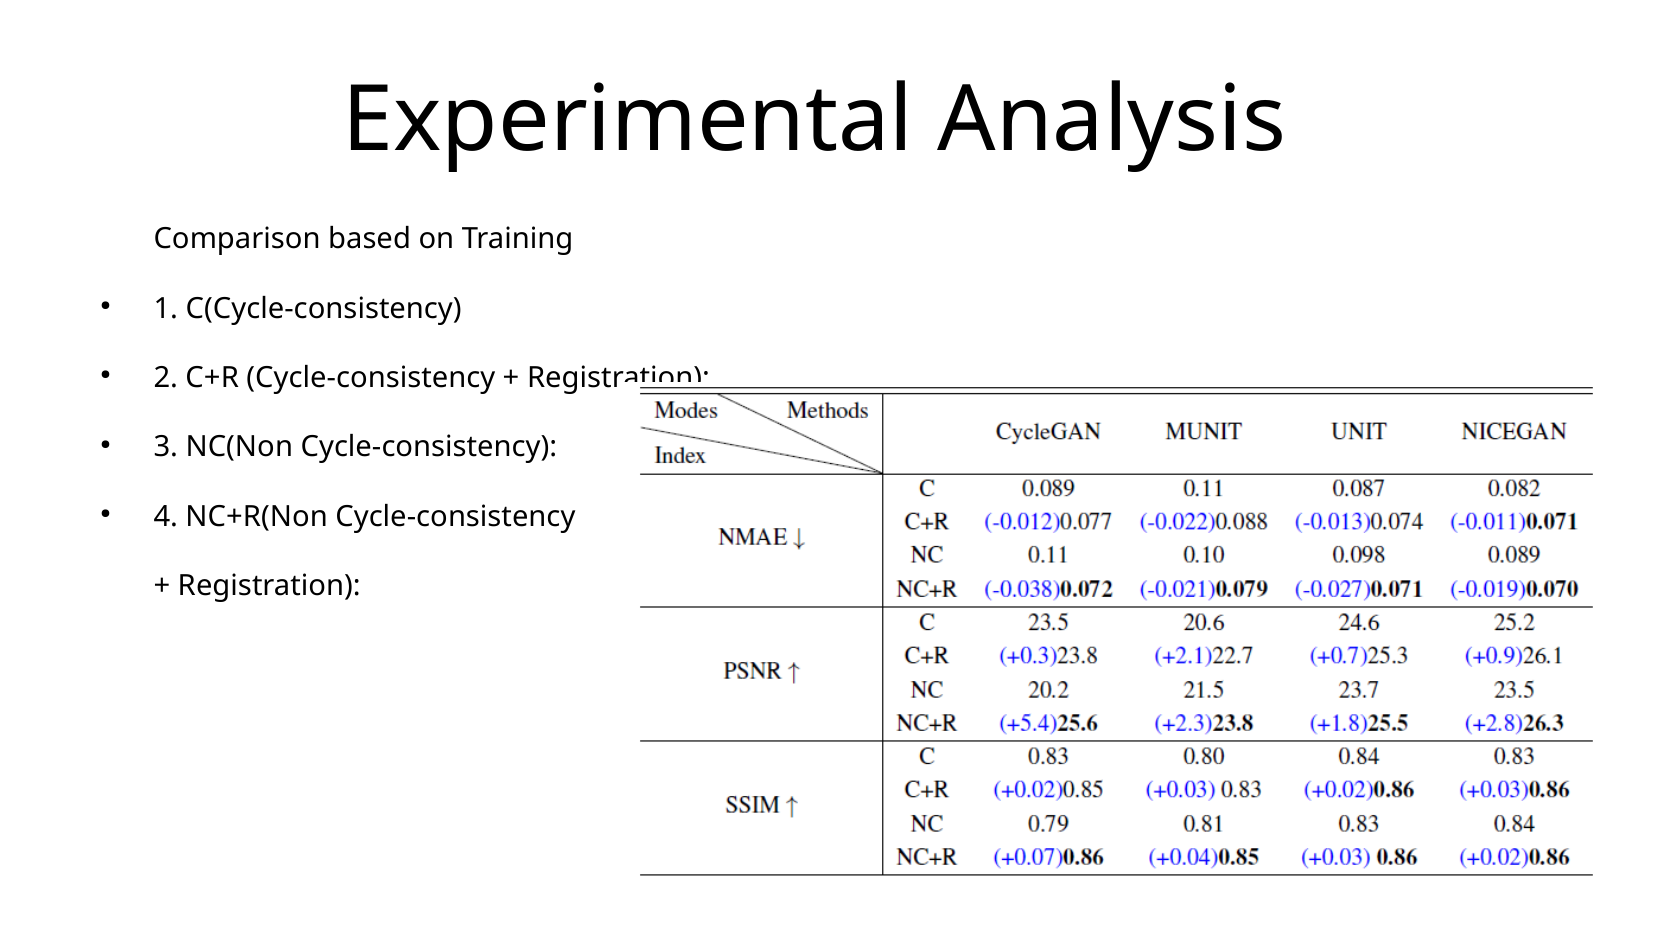

Experimental Analysis
# Comparison based on Training
1. C(Cycle-consistency)
2. C+R (Cycle-consistency + Registration):
3. NC(Non Cycle-consistency):
4. NC+R(Non Cycle-consistency
+ Registration):